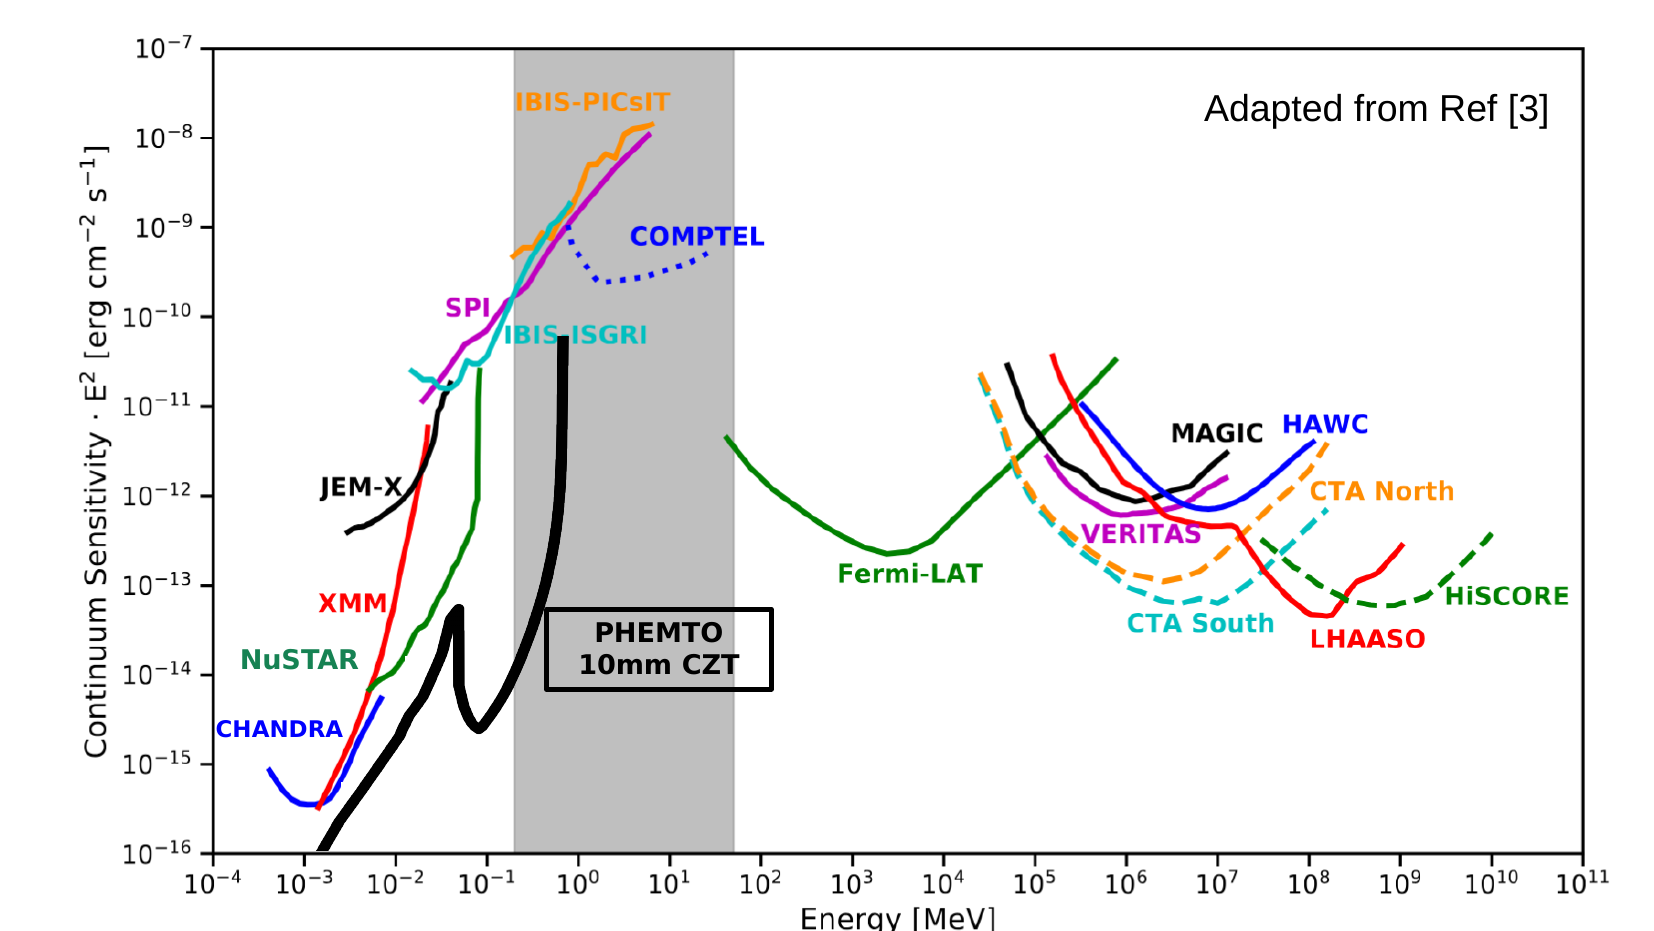

Adapted from Ref [3]
PHEMTO
10mm CZT
NuSTAR
CHANDRA